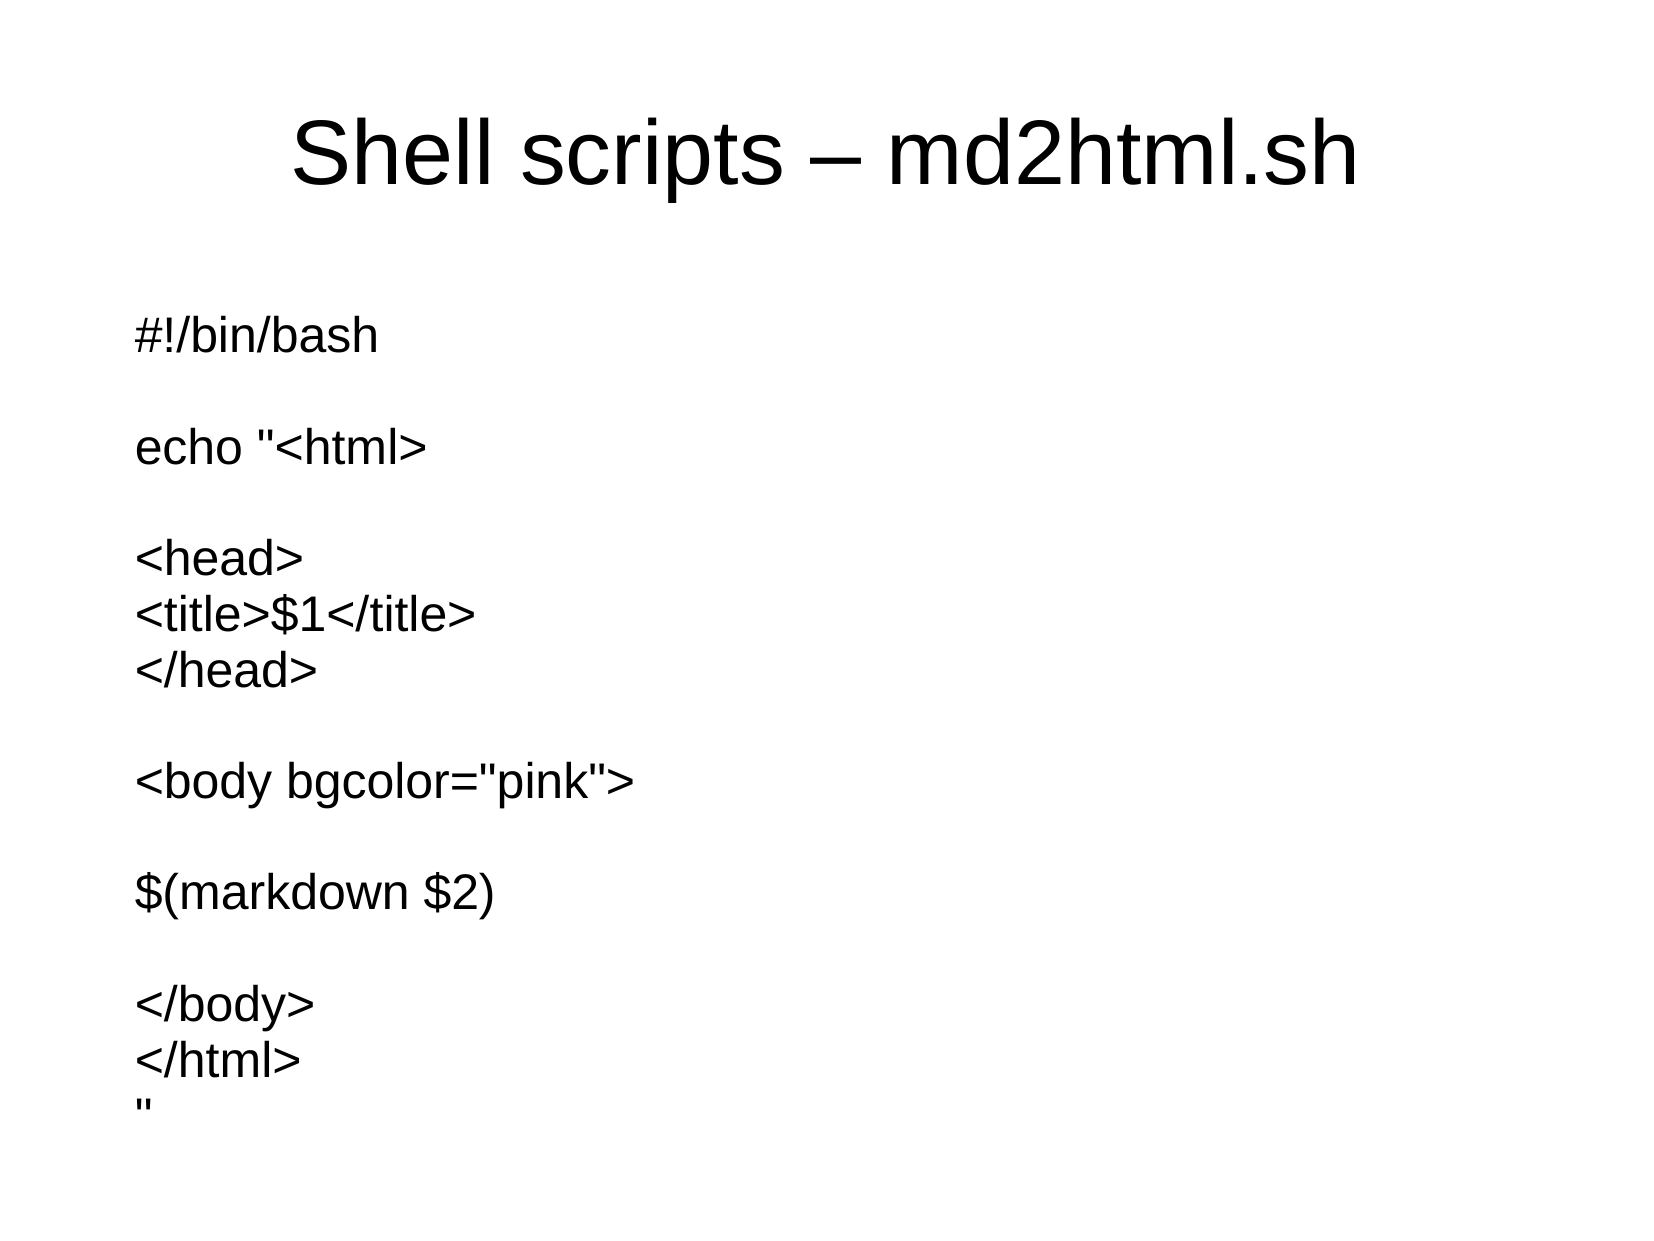

# Shell scripts – md2html.sh
#!/bin/bash
echo "<html>
<head>
<title>$1</title>
</head>
<body bgcolor="pink">
$(markdown $2)
</body>
</html>
"